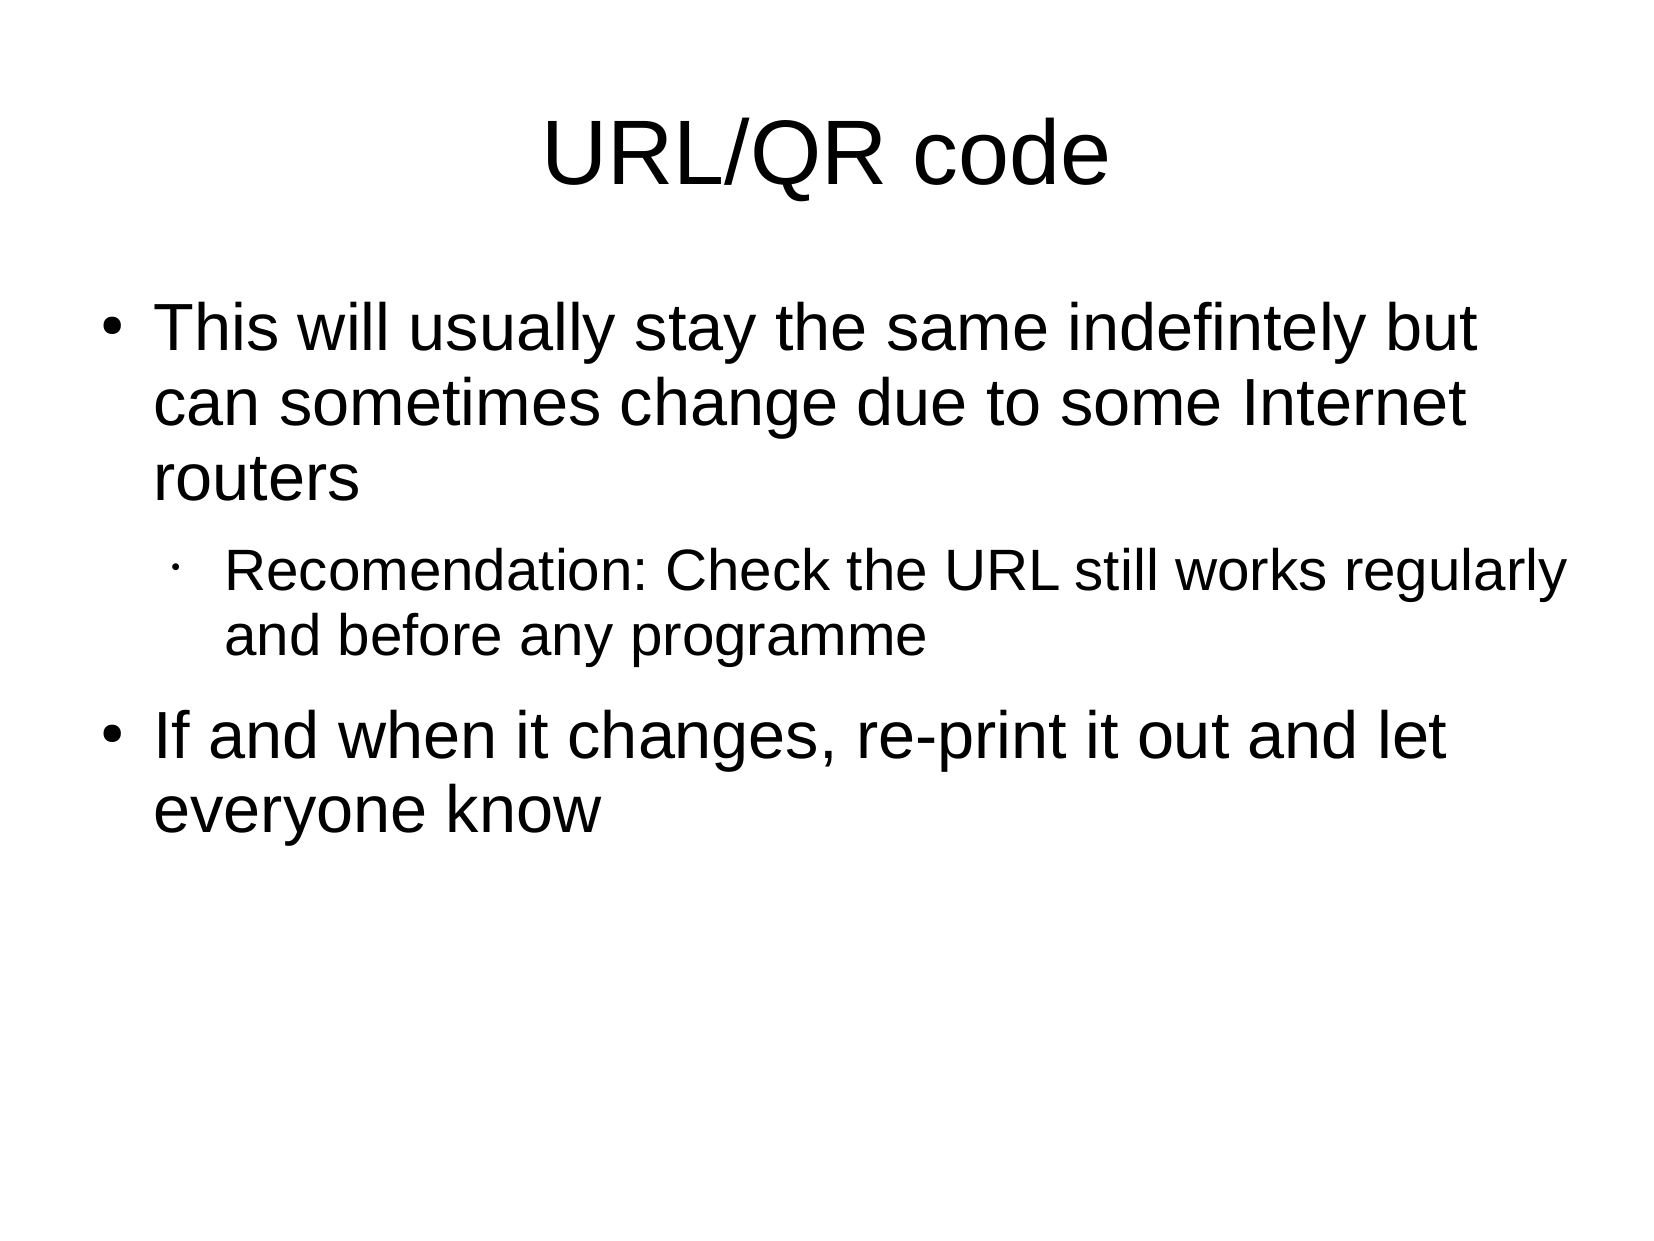

# URL/QR code
This will usually stay the same indefintely but can sometimes change due to some Internet routers
Recomendation: Check the URL still works regularly and before any programme
If and when it changes, re-print it out and let everyone know